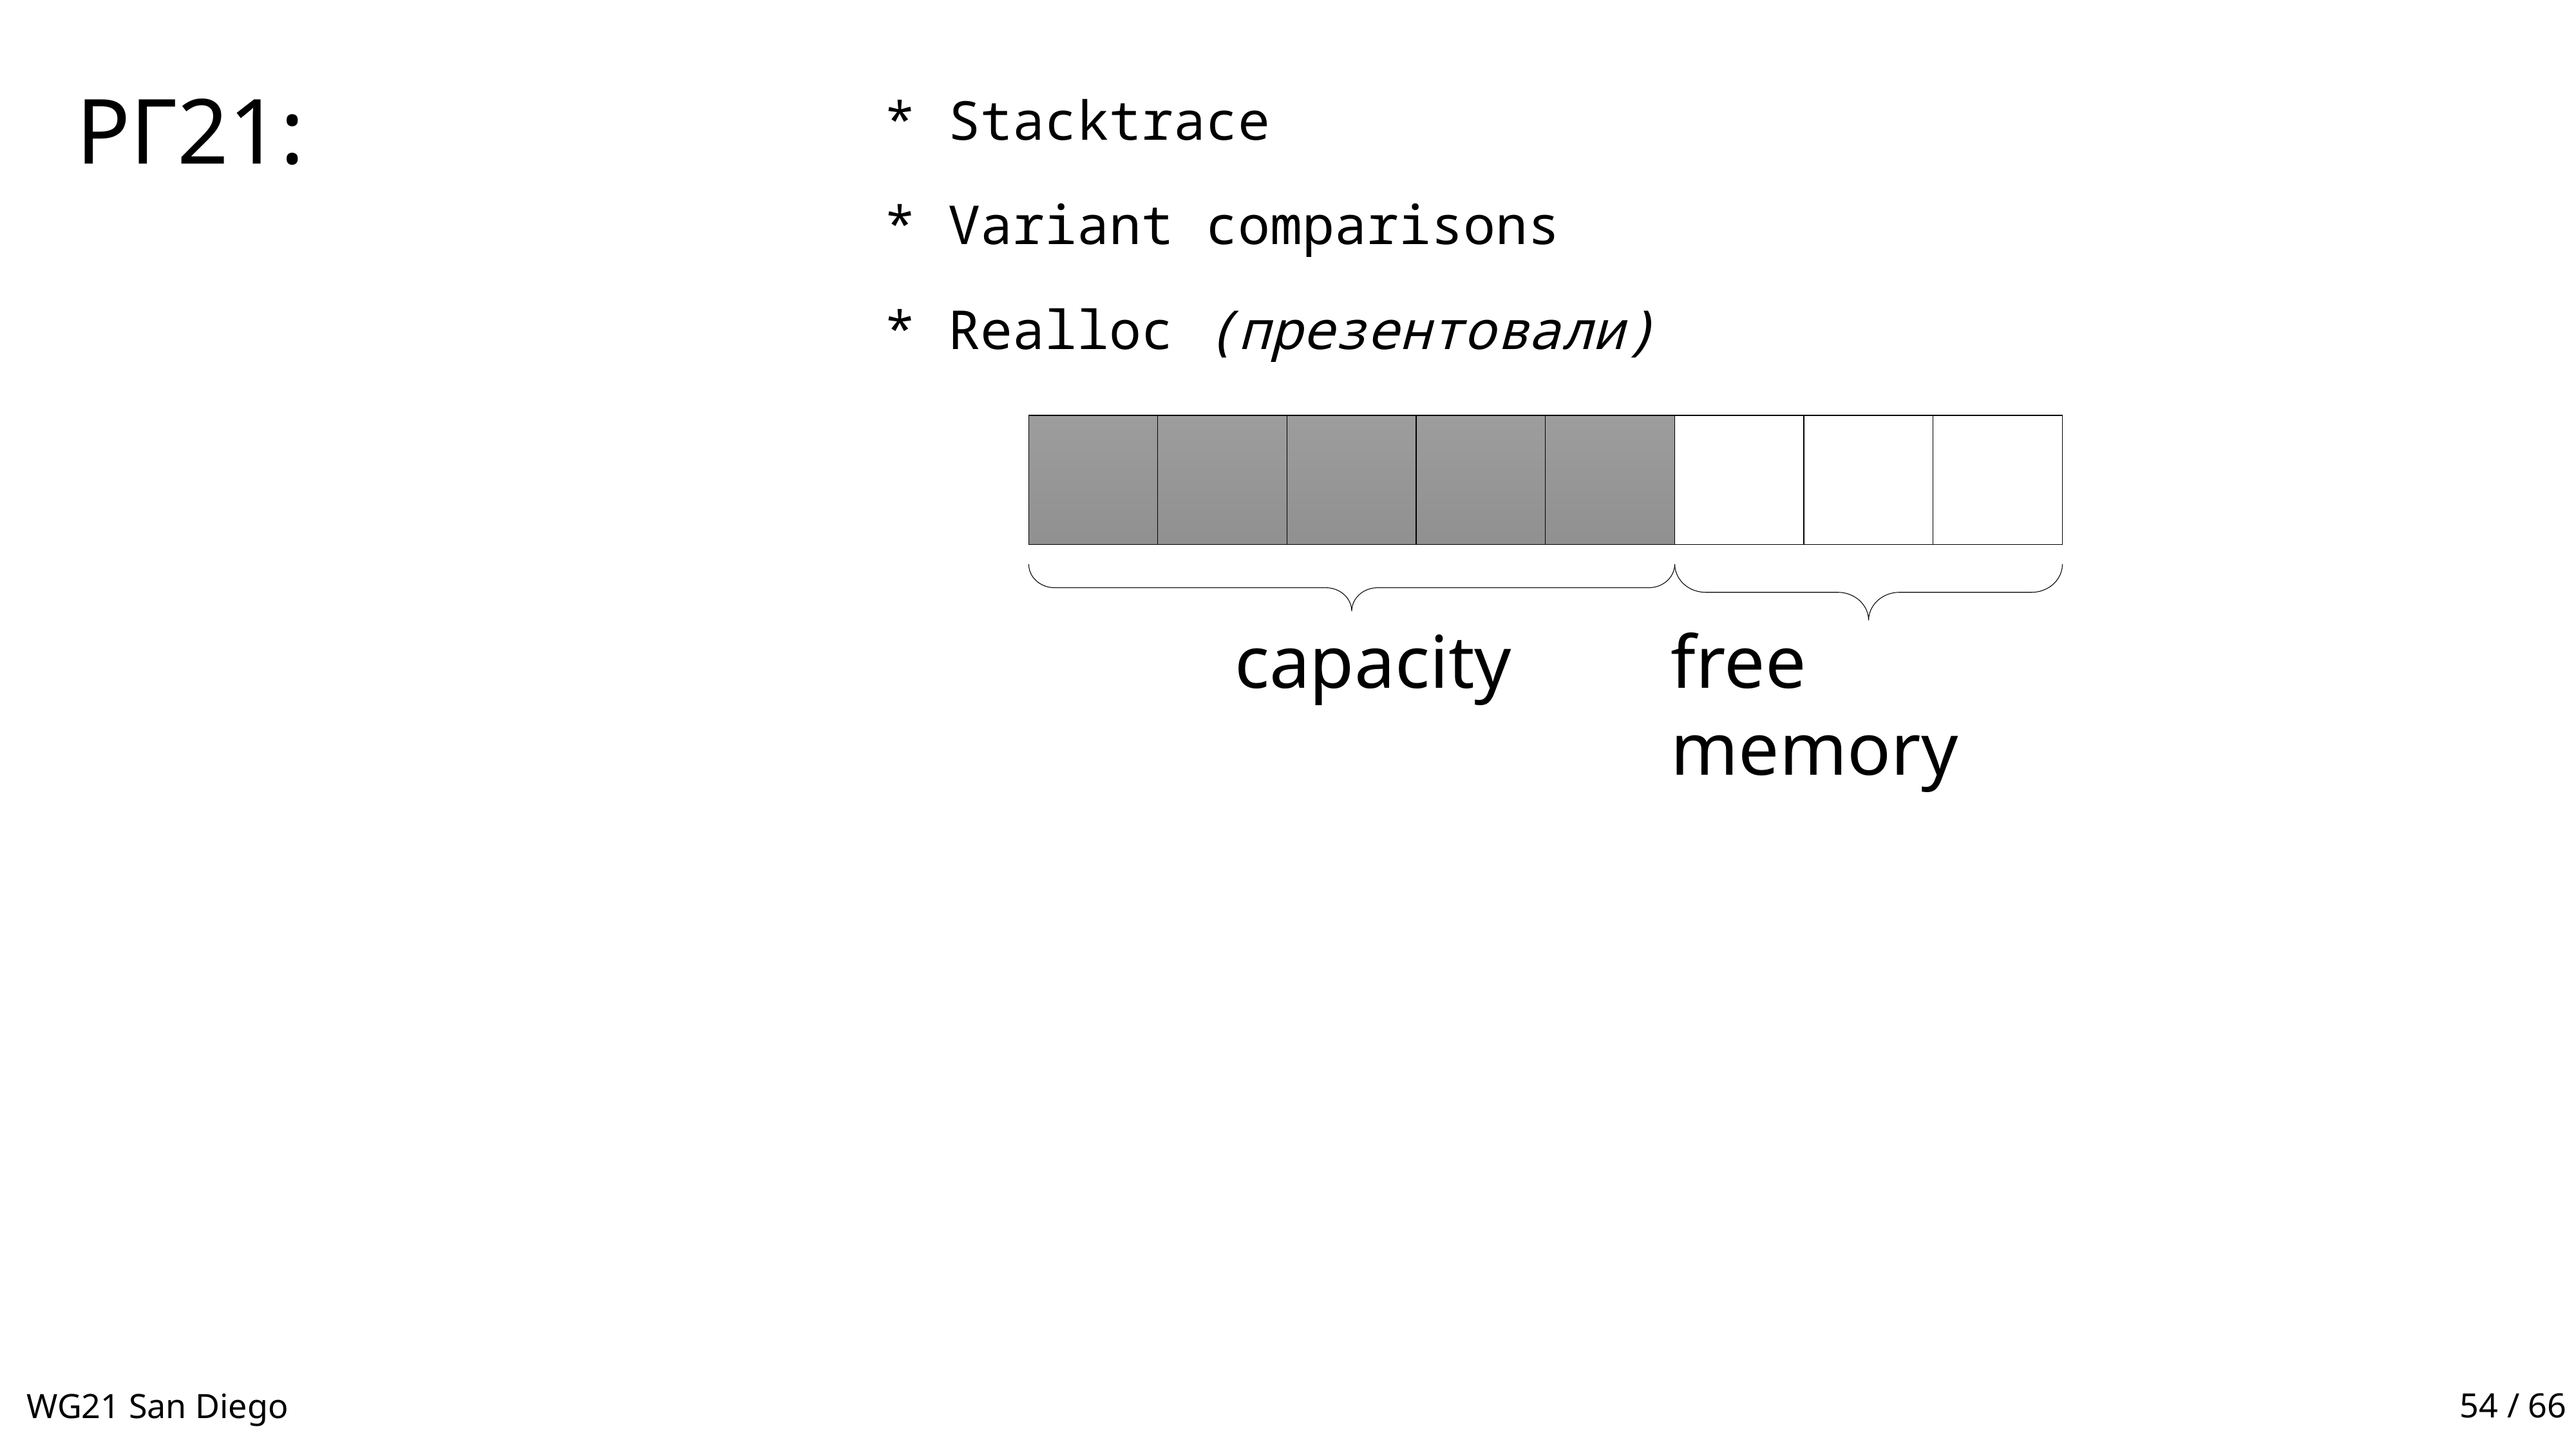

# РГ21:
* Stacktrace
* Variant comparisons
* Realloc (презентовали)
capacity
free memory
WG21 San Diego